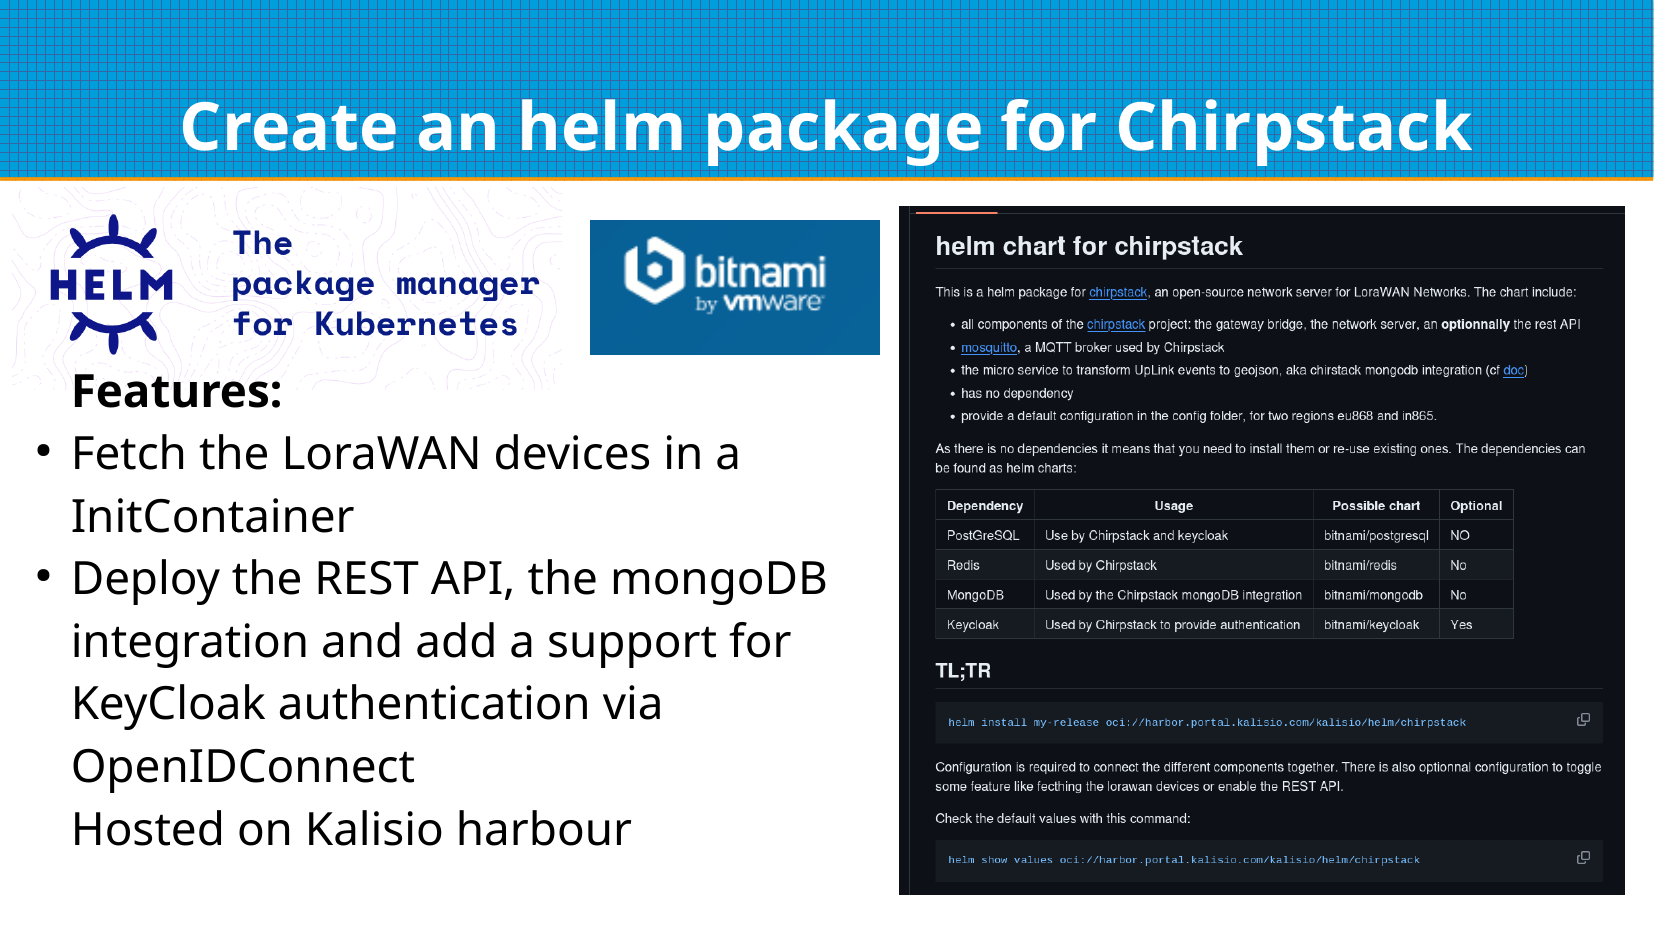

# Create an helm package for Chirpstack
Features:
Fetch the LoraWAN devices in a InitContainer
Deploy the REST API, the mongoDB integration and add a support for KeyCloak authentication via OpenIDConnect
Hosted on Kalisio harbour